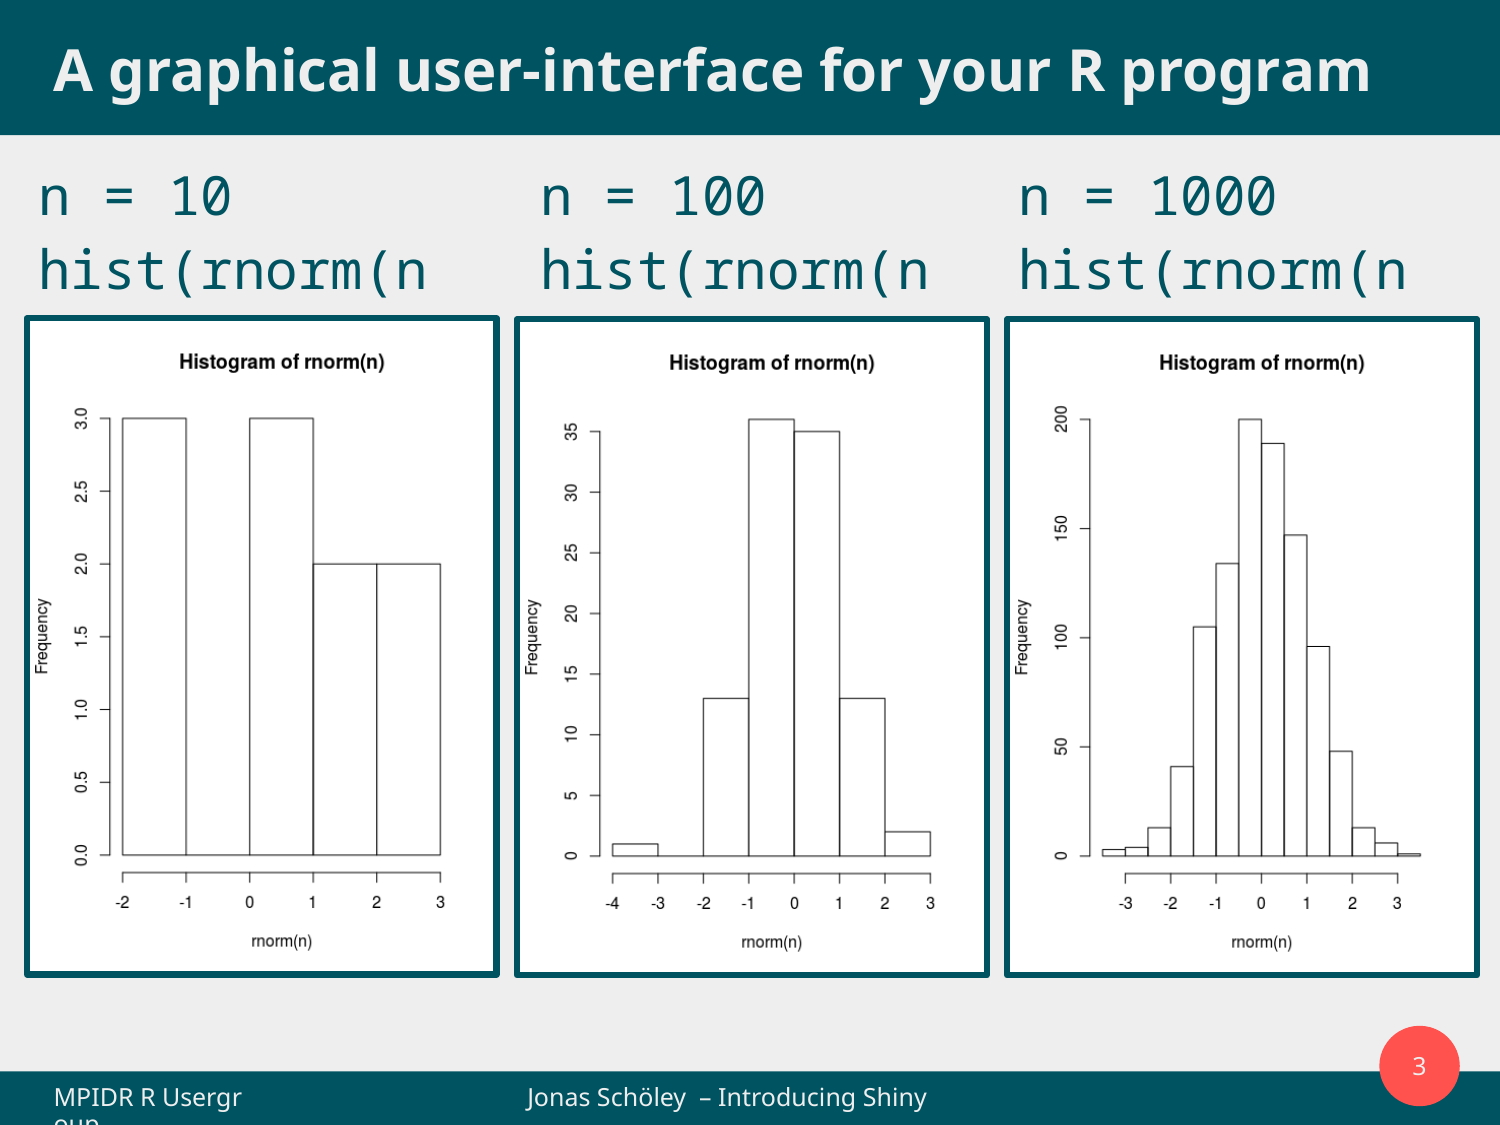

# A graphical user-interface for your R program
n = 10
hist(rnorm(n))
n = 100
hist(rnorm(n))
n = 1000
hist(rnorm(n))
3
MPIDR R Usergroup
Jonas Schöley – Introducing Shiny